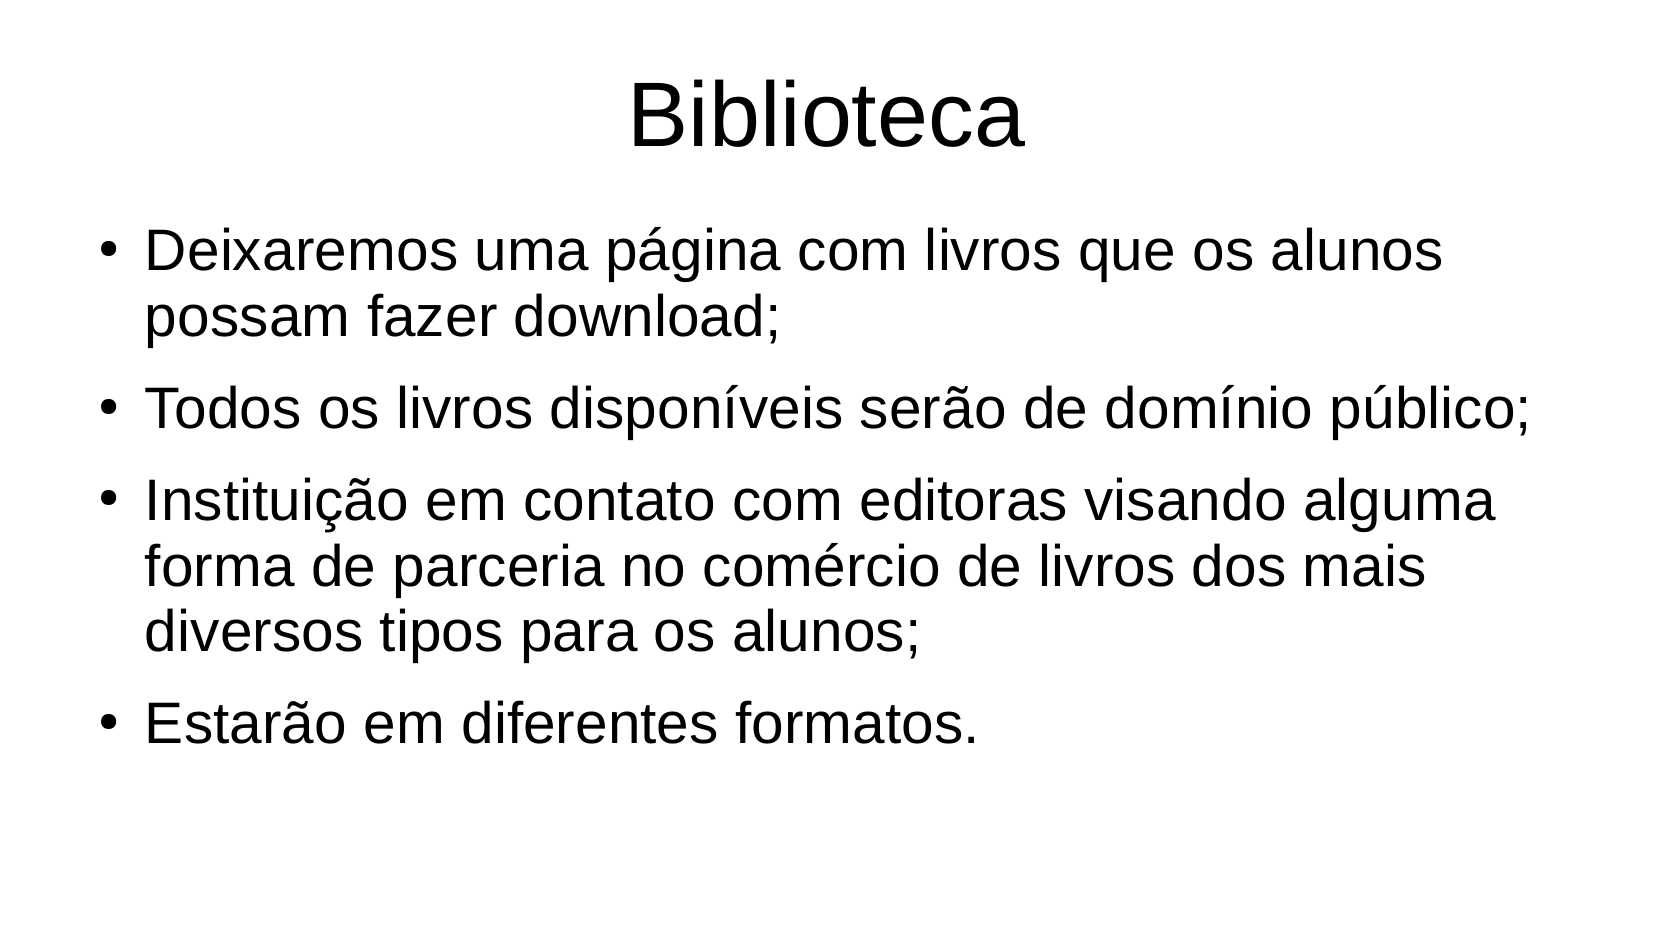

# Biblioteca
Deixaremos uma página com livros que os alunos possam fazer download;
Todos os livros disponíveis serão de domínio público;
Instituição em contato com editoras visando alguma forma de parceria no comércio de livros dos mais diversos tipos para os alunos;
Estarão em diferentes formatos.